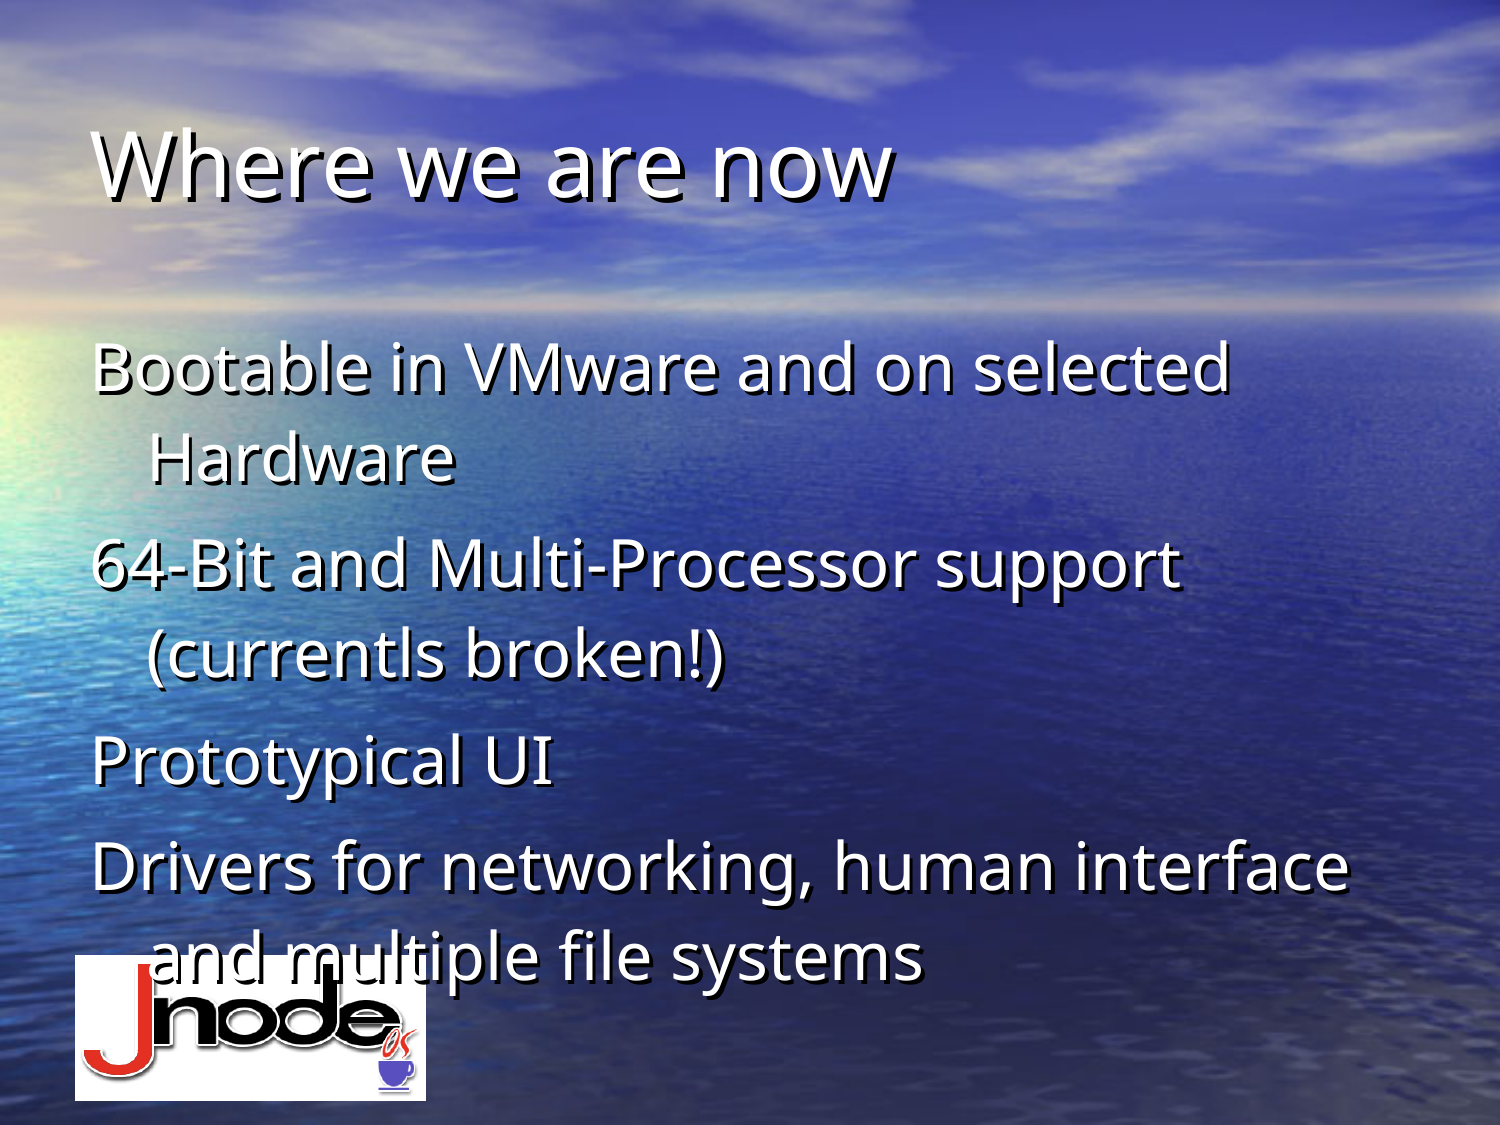

# Where we are now
Bootable in VMware and on selected Hardware
64-Bit and Multi-Processor support (currentls broken!)
Prototypical UI
Drivers for networking, human interface and multiple file systems